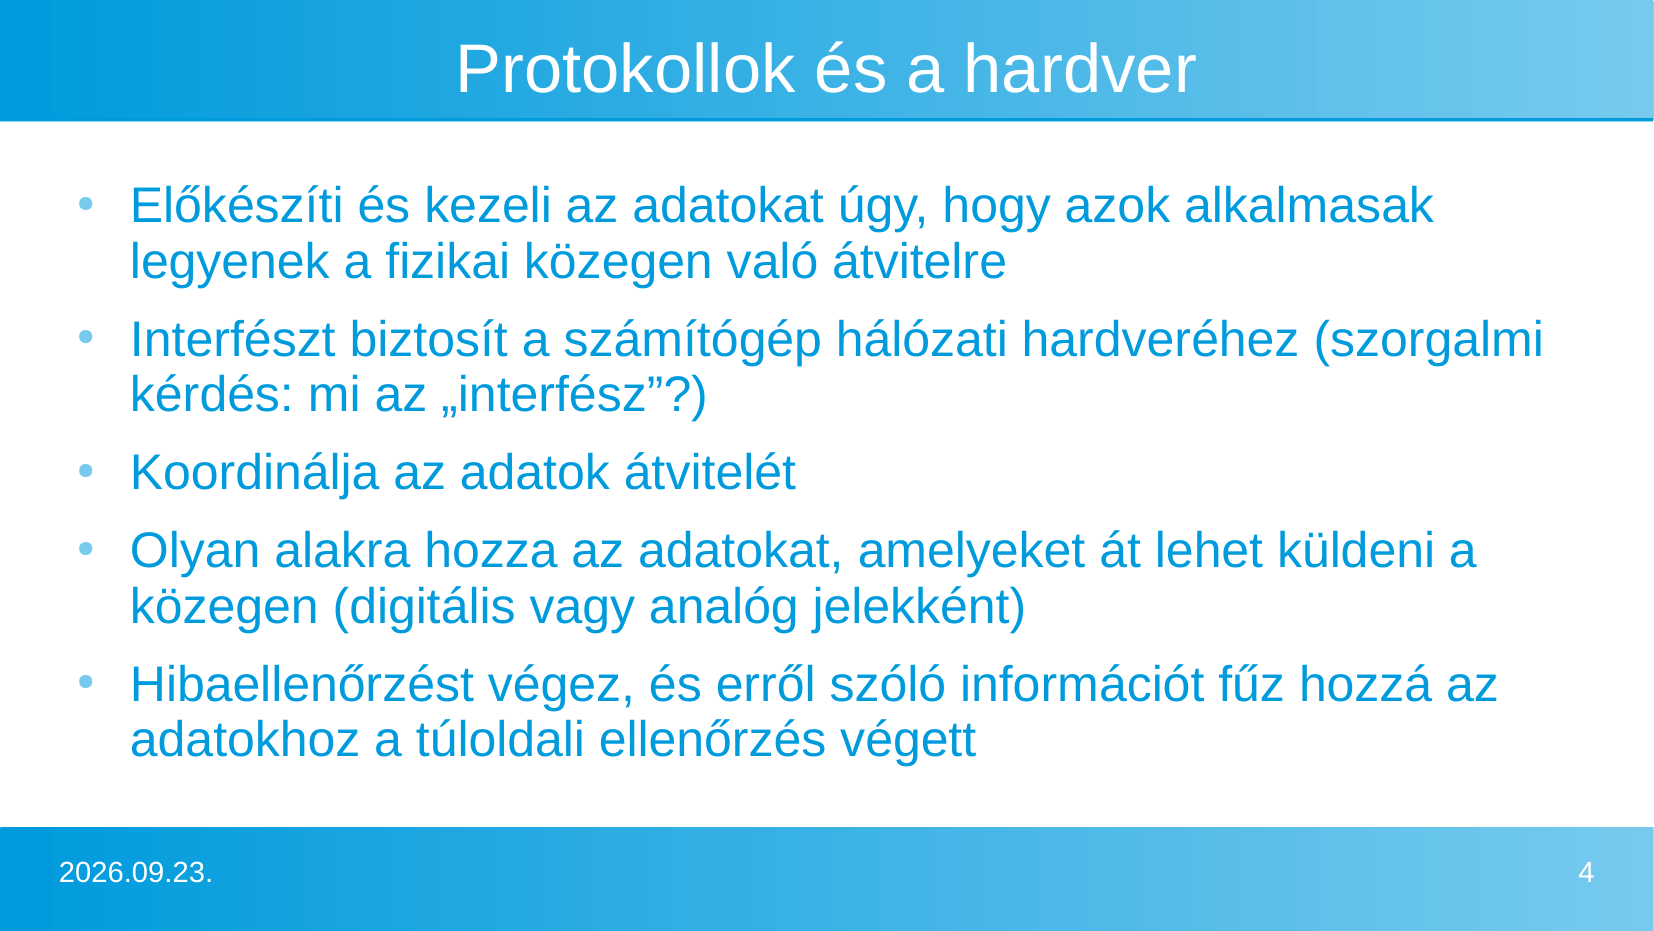

# Protokollok és a hardver
Előkészíti és kezeli az adatokat úgy, hogy azok alkalmasak legyenek a fizikai közegen való átvitelre
Interfészt biztosít a számítógép hálózati hardveréhez (szorgalmi kérdés: mi az „interfész”?)
Koordinálja az adatok átvitelét
Olyan alakra hozza az adatokat, amelyeket át lehet küldeni a közegen (digitális vagy analóg jelekként)
Hibaellenőrzést végez, és erről szóló információt fűz hozzá az adatokhoz a túloldali ellenőrzés végett
4